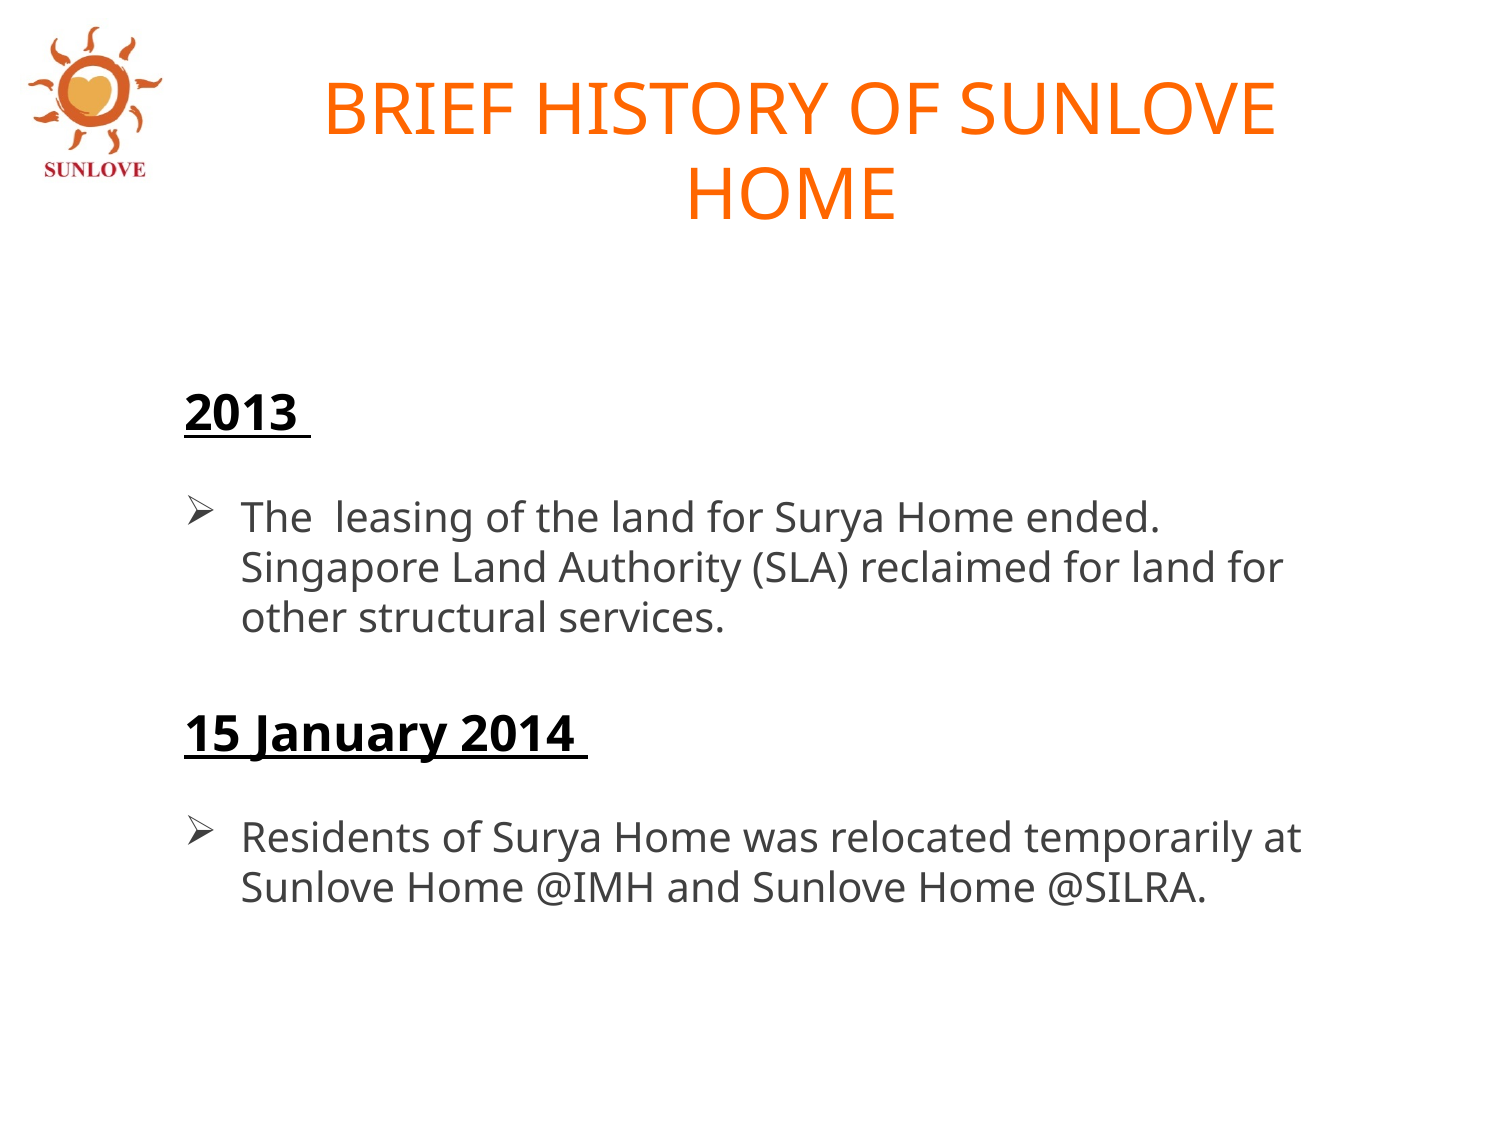

# BRIEF HISTORY OF SUNLOVE HOME
2013
The leasing of the land for Surya Home ended. Singapore Land Authority (SLA) reclaimed for land for other structural services.
15 January 2014
Residents of Surya Home was relocated temporarily at Sunlove Home @IMH and Sunlove Home @SILRA.